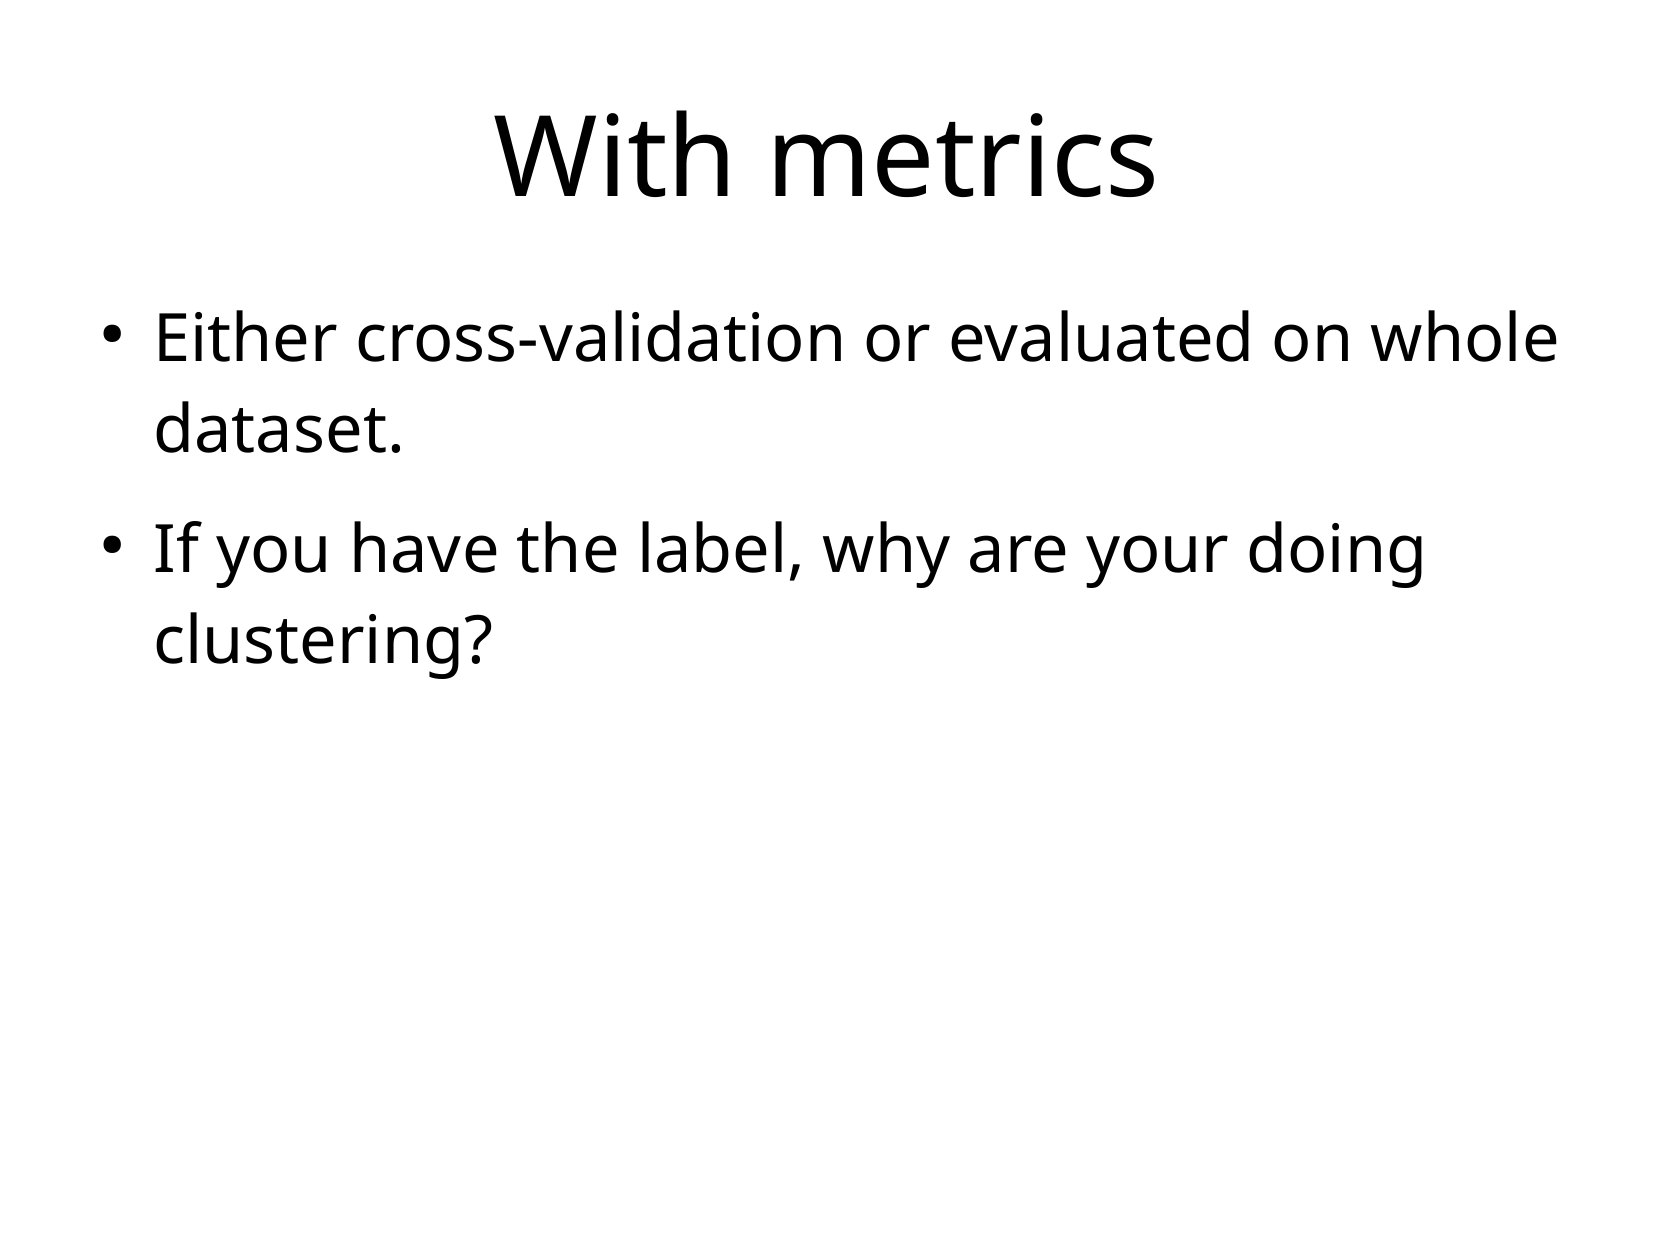

# With metrics
Either cross-validation or evaluated on whole dataset.
If you have the label, why are your doing clustering?